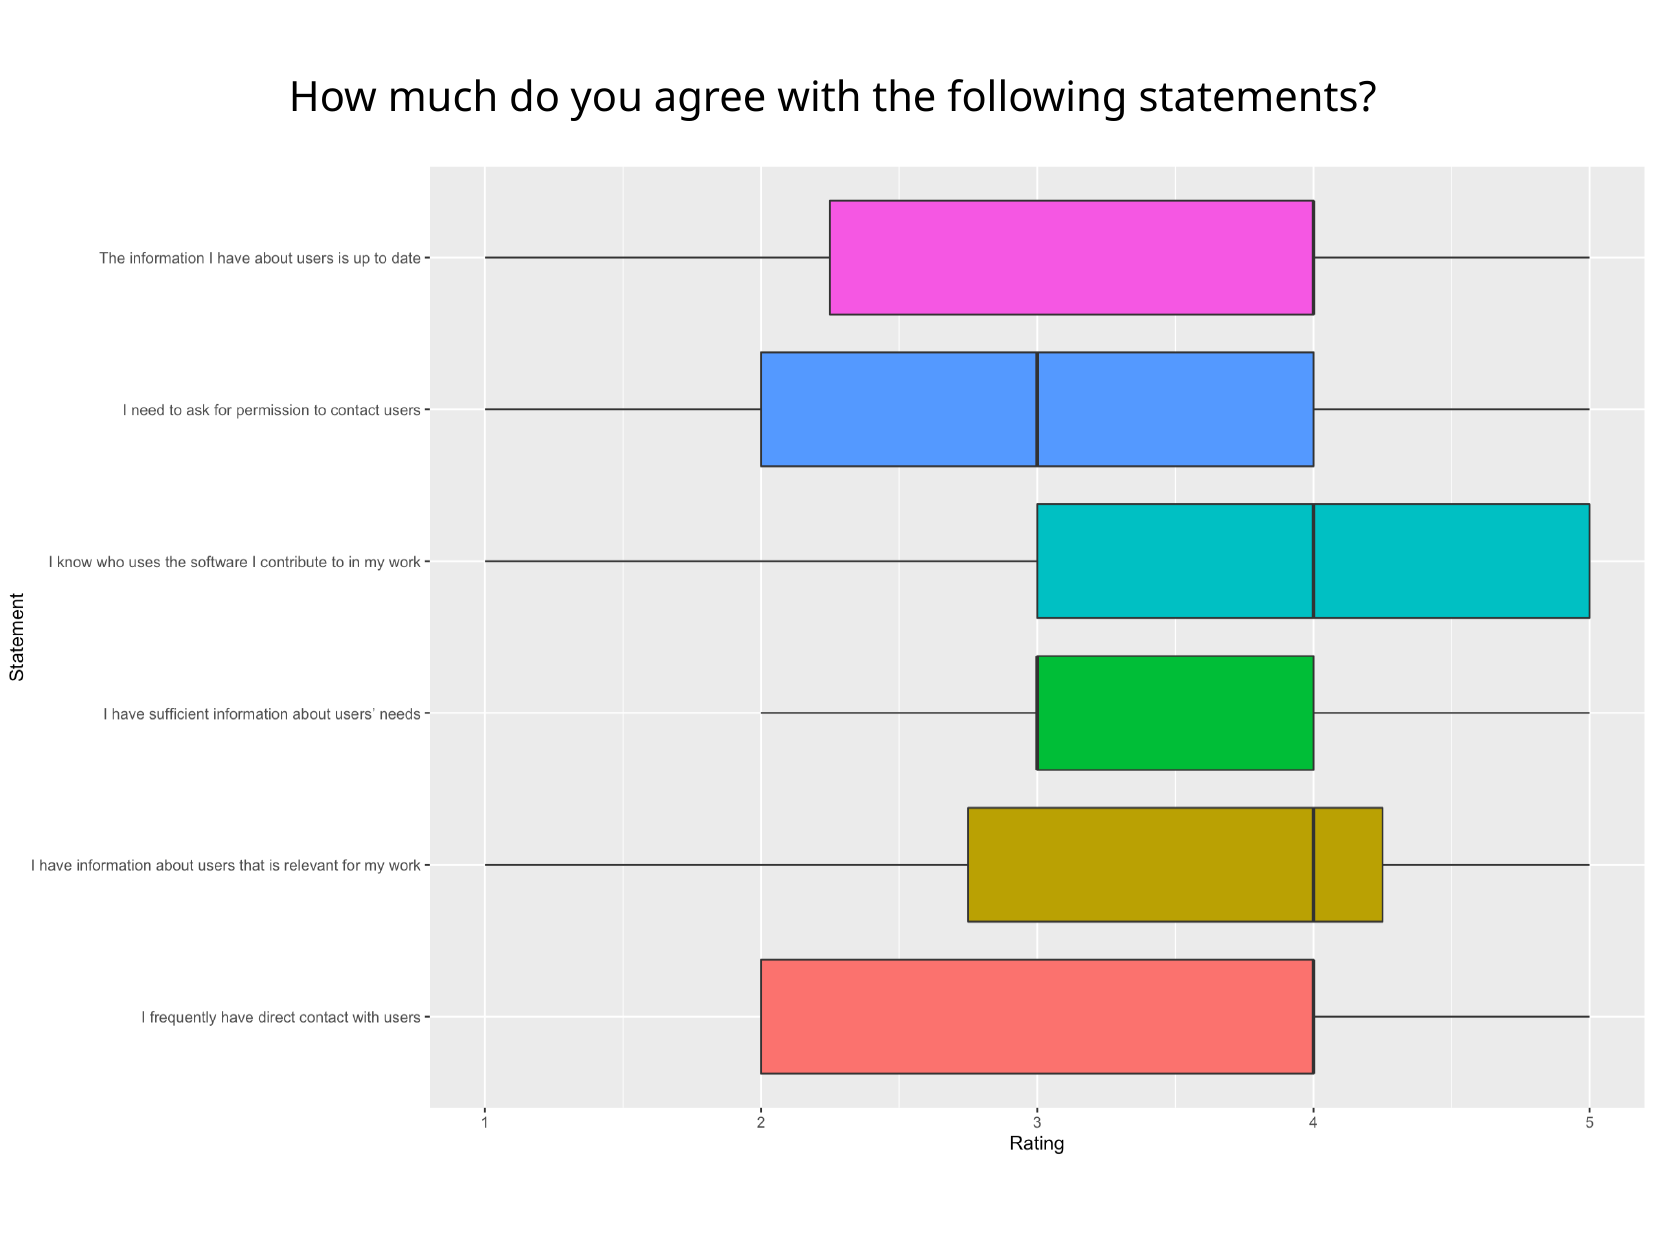

# How much do you agree with the following statements?